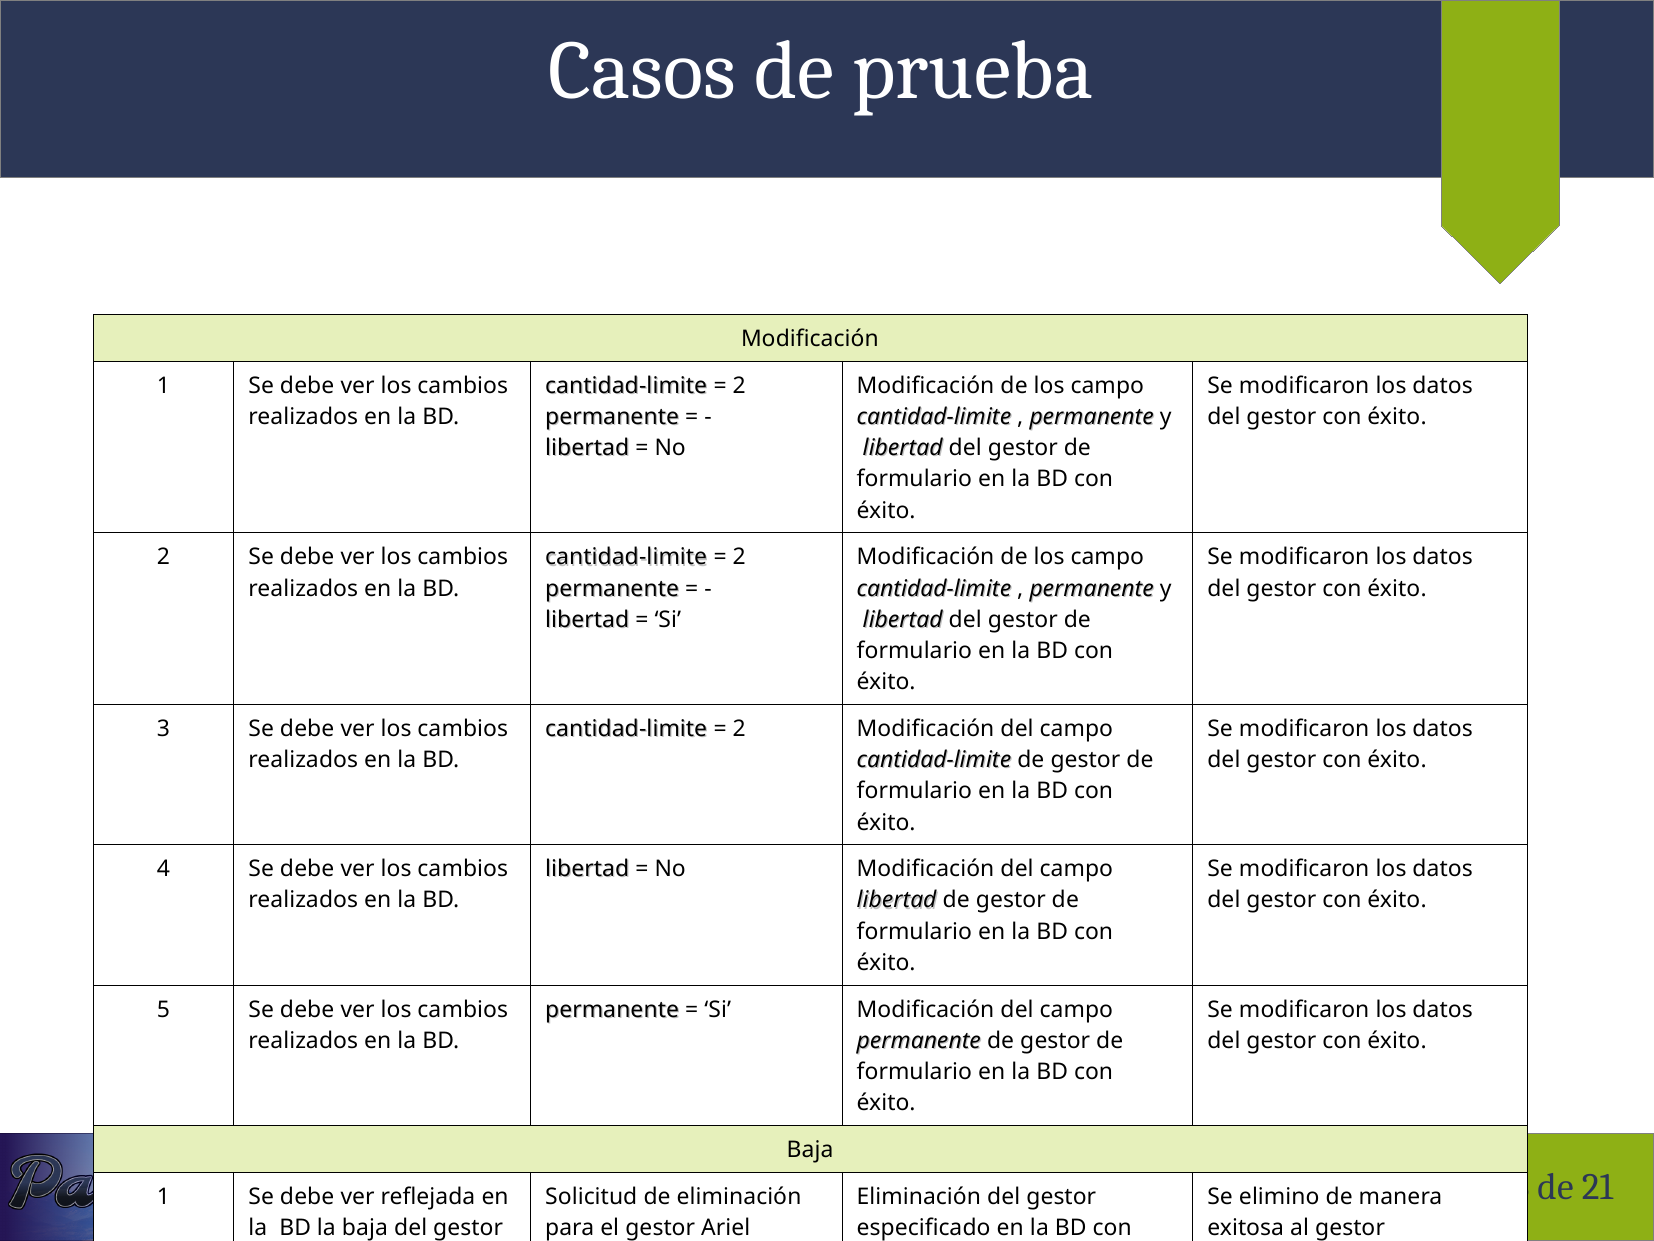

Casos de prueba
| Modificación | | | | |
| --- | --- | --- | --- | --- |
| 1 | Se debe ver los cambios realizados en la BD. | cantidad-limite = 2 permanente = - libertad = No | Modificación de los campo cantidad-limite , permanente y libertad del gestor de formulario en la BD con éxito. | Se modificaron los datos del gestor con éxito. |
| 2 | Se debe ver los cambios realizados en la BD. | cantidad-limite = 2 permanente = - libertad = ‘Si’ | Modificación de los campo cantidad-limite , permanente y libertad del gestor de formulario en la BD con éxito. | Se modificaron los datos del gestor con éxito. |
| 3 | Se debe ver los cambios realizados en la BD. | cantidad-limite = 2 | Modificación del campo cantidad-limite de gestor de formulario en la BD con éxito. | Se modificaron los datos del gestor con éxito. |
| 4 | Se debe ver los cambios realizados en la BD. | libertad = No | Modificación del campo libertad de gestor de formulario en la BD con éxito. | Se modificaron los datos del gestor con éxito. |
| 5 | Se debe ver los cambios realizados en la BD. | permanente = ‘Si’ | Modificación del campo permanente de gestor de formulario en la BD con éxito. | Se modificaron los datos del gestor con éxito. |
| Baja | | | | |
| 1 | Se debe ver reflejada en la BD la baja del gestor de formularios. | Solicitud de eliminación para el gestor Ariel Machini | Eliminación del gestor especificado en la BD con éxito. | Se elimino de manera exitosa al gestor especificado. |
Lima Cinthia, Machini Ariel
 de 21